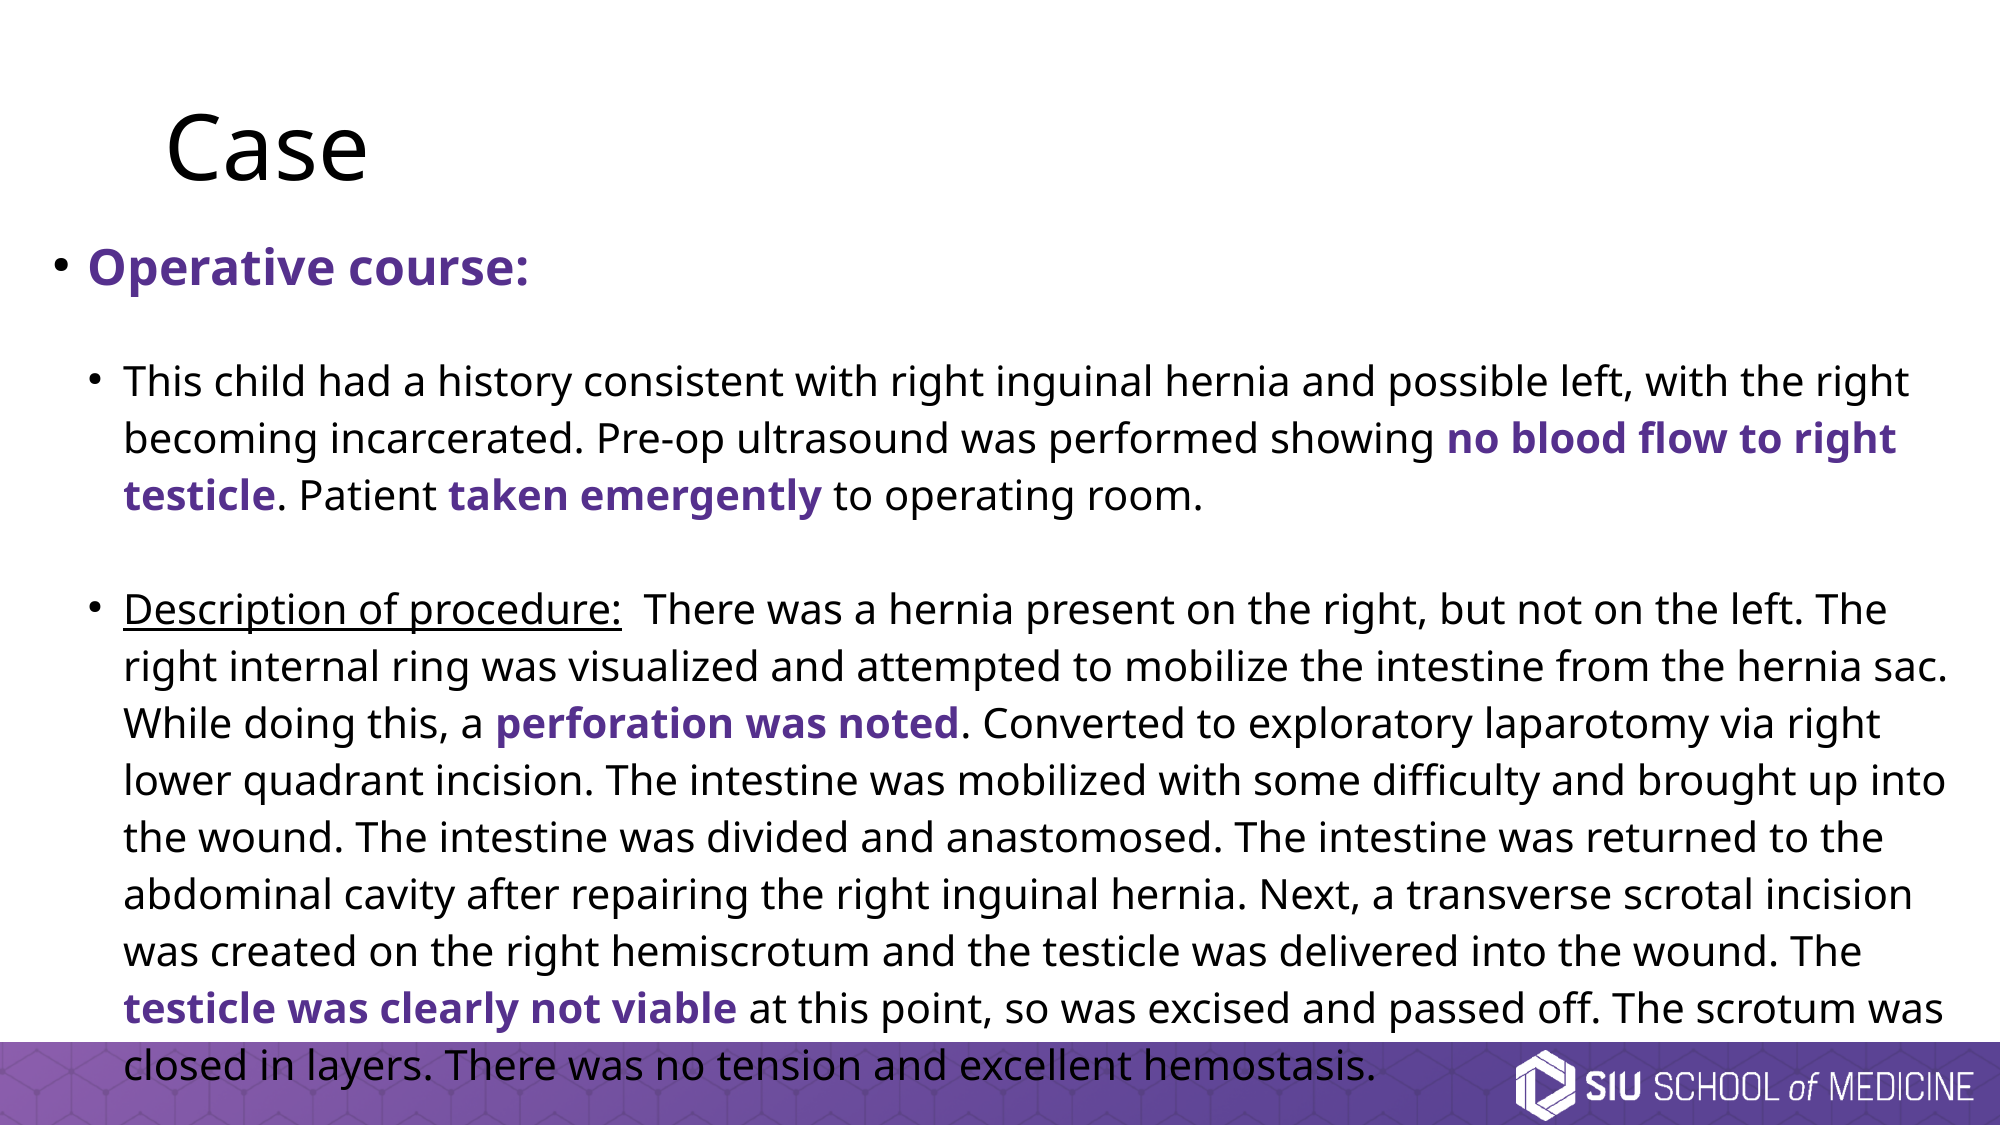

Case
Operative course:
This child had a history consistent with right inguinal hernia and possible left, with the right becoming incarcerated. Pre-op ultrasound was performed showing no blood flow to right testicle. Patient taken emergently to operating room.
Description of procedure: There was a hernia present on the right, but not on the left. The right internal ring was visualized and attempted to mobilize the intestine from the hernia sac. While doing this, a perforation was noted. Converted to exploratory laparotomy via right lower quadrant incision. The intestine was mobilized with some difficulty and brought up into the wound. The intestine was divided and anastomosed. The intestine was returned to the abdominal cavity after repairing the right inguinal hernia. Next, a transverse scrotal incision was created on the right hemiscrotum and the testicle was delivered into the wound. The testicle was clearly not viable at this point, so was excised and passed off. The scrotum was closed in layers. There was no tension and excellent hemostasis.